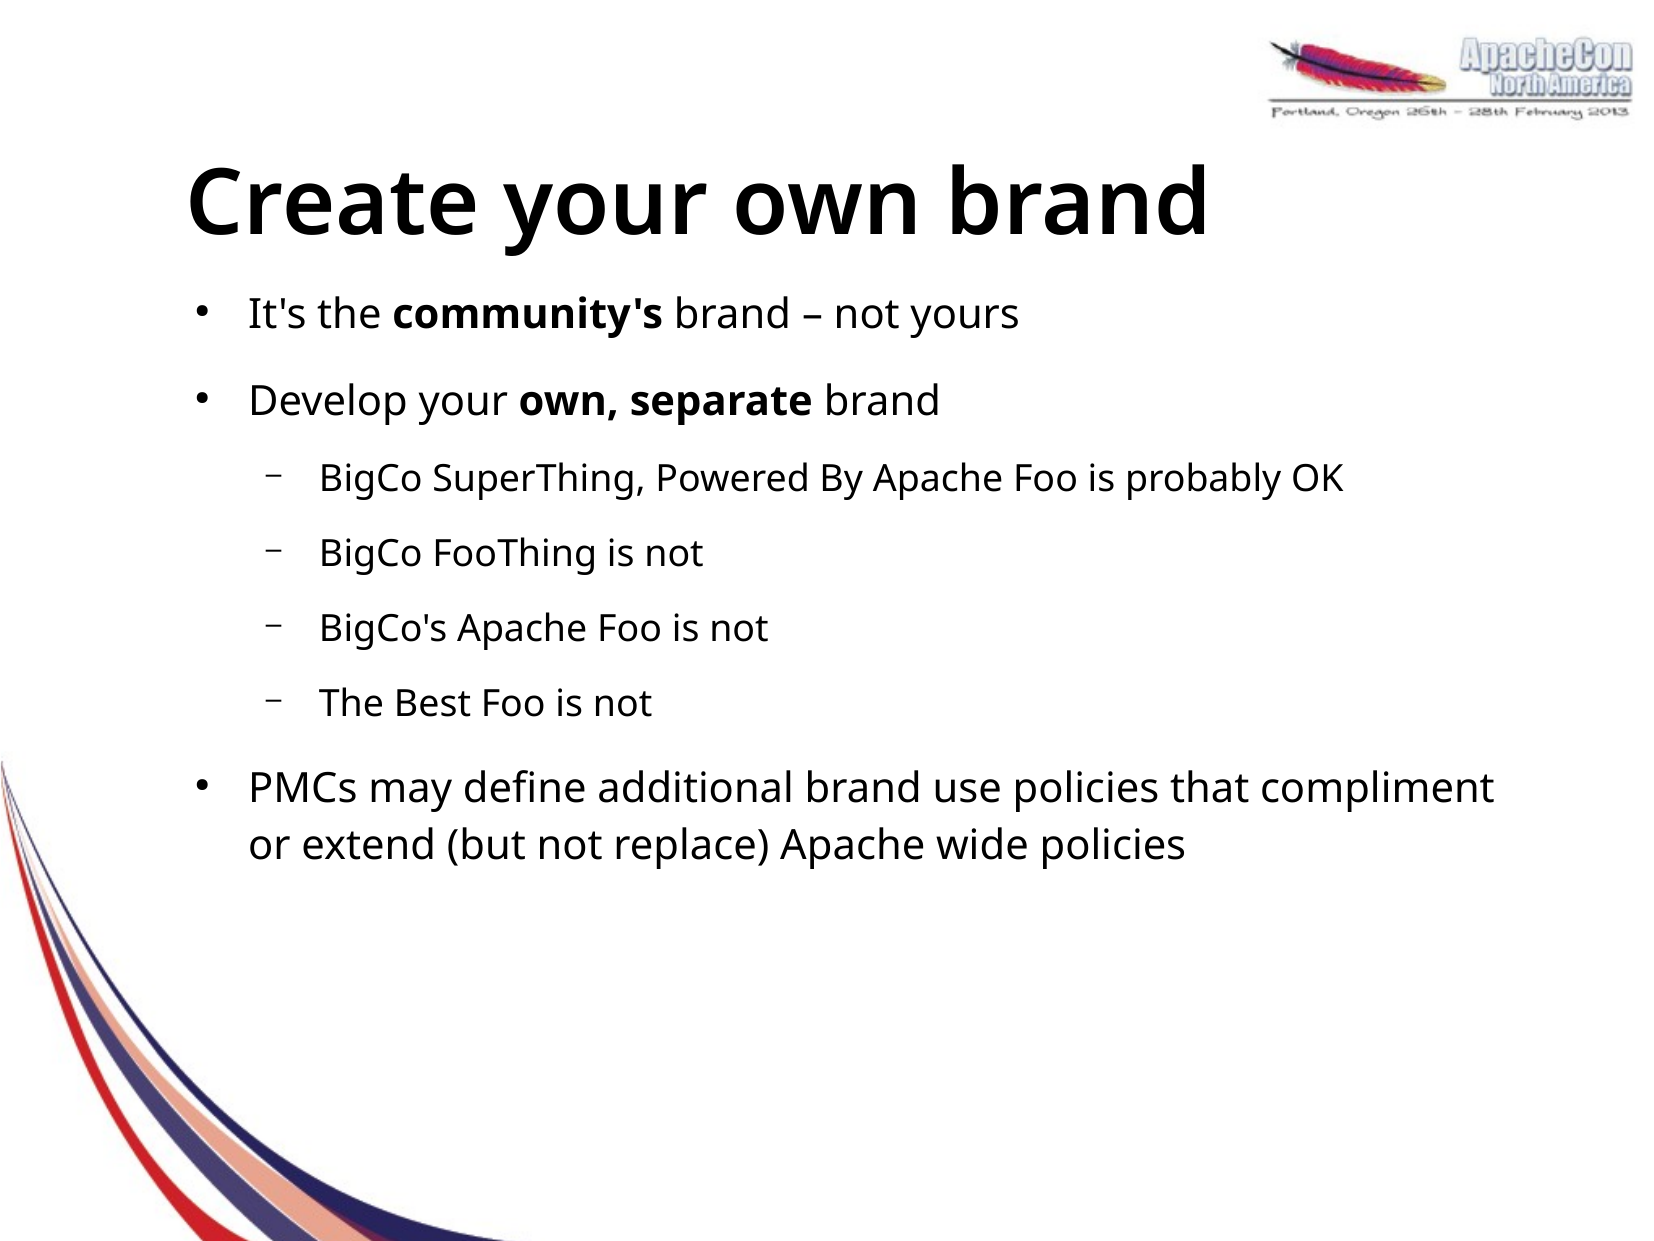

# Create your own brand
It's the community's brand – not yours
Develop your own, separate brand
BigCo SuperThing, Powered By Apache Foo is probably OK
BigCo FooThing is not
BigCo's Apache Foo is not
The Best Foo is not
PMCs may define additional brand use policies that compliment or extend (but not replace) Apache wide policies